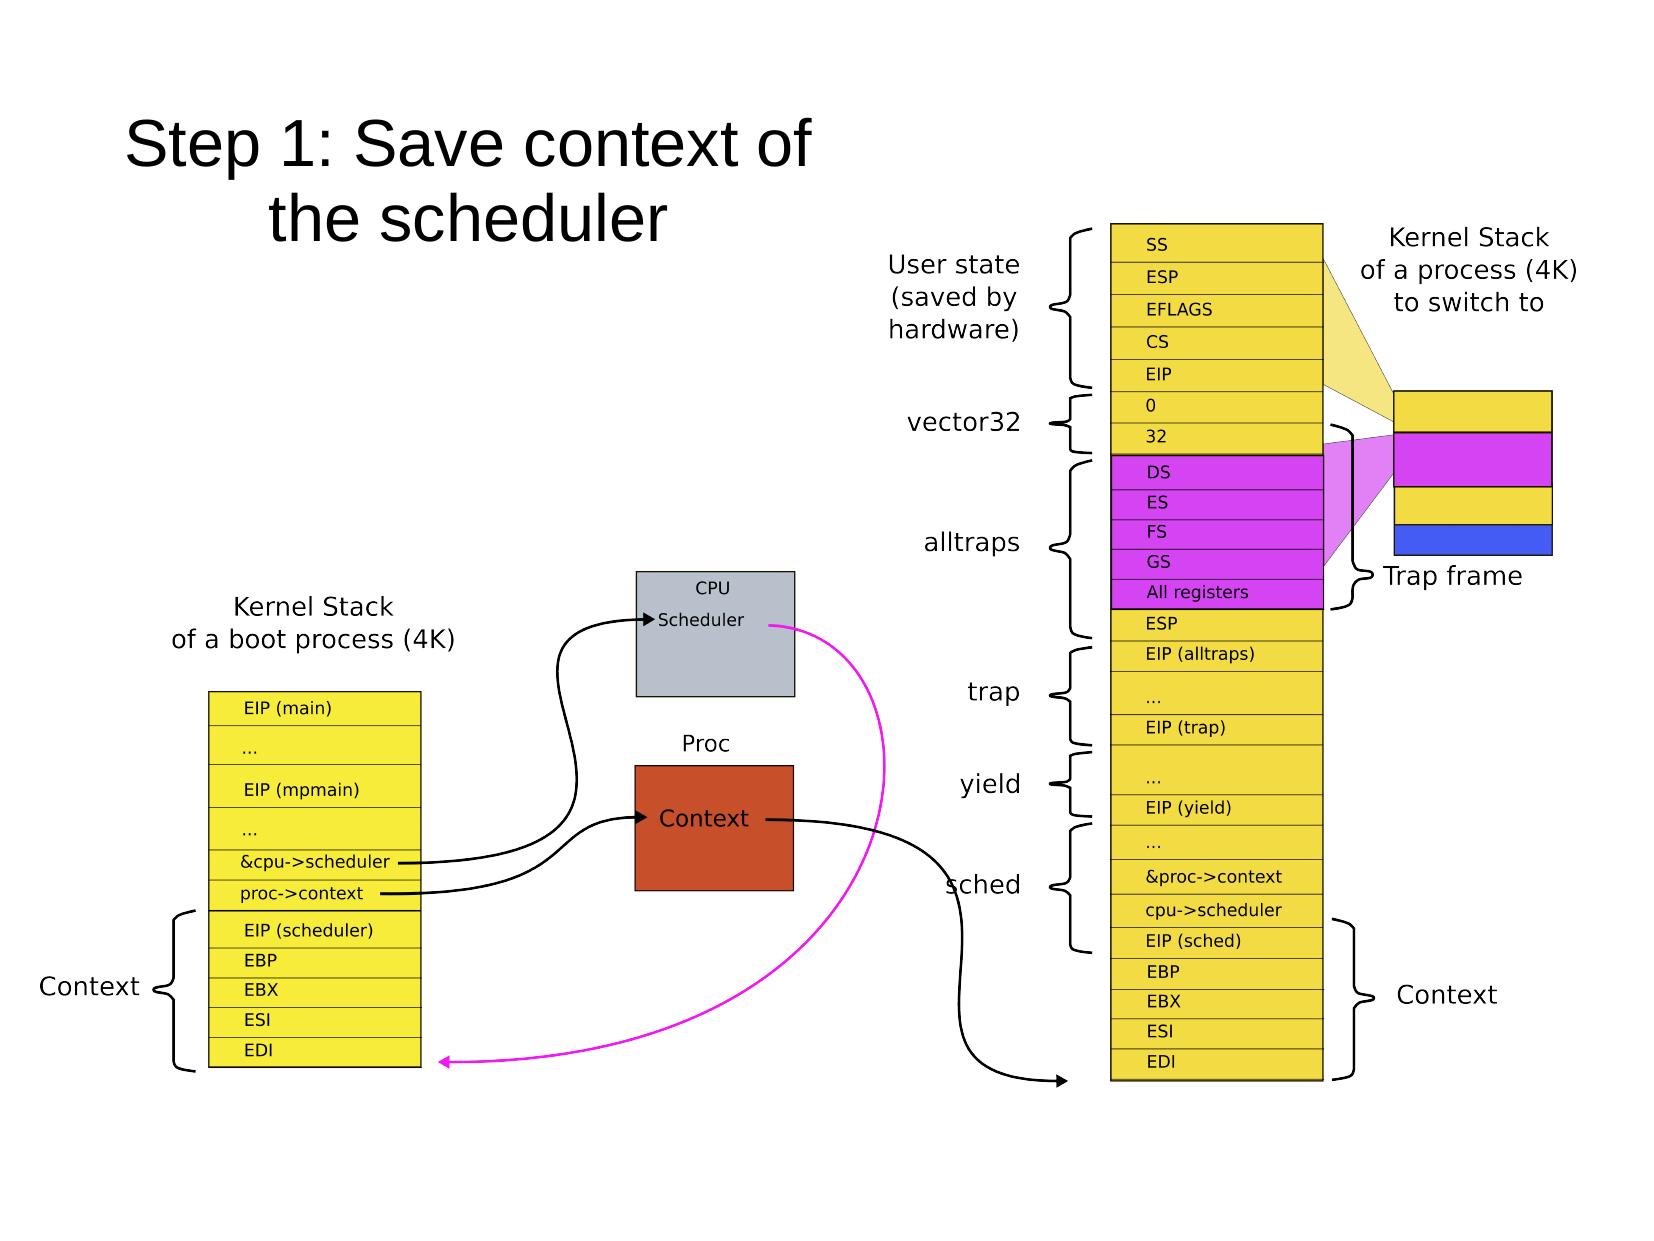

Step 1: Save context of the scheduler
#